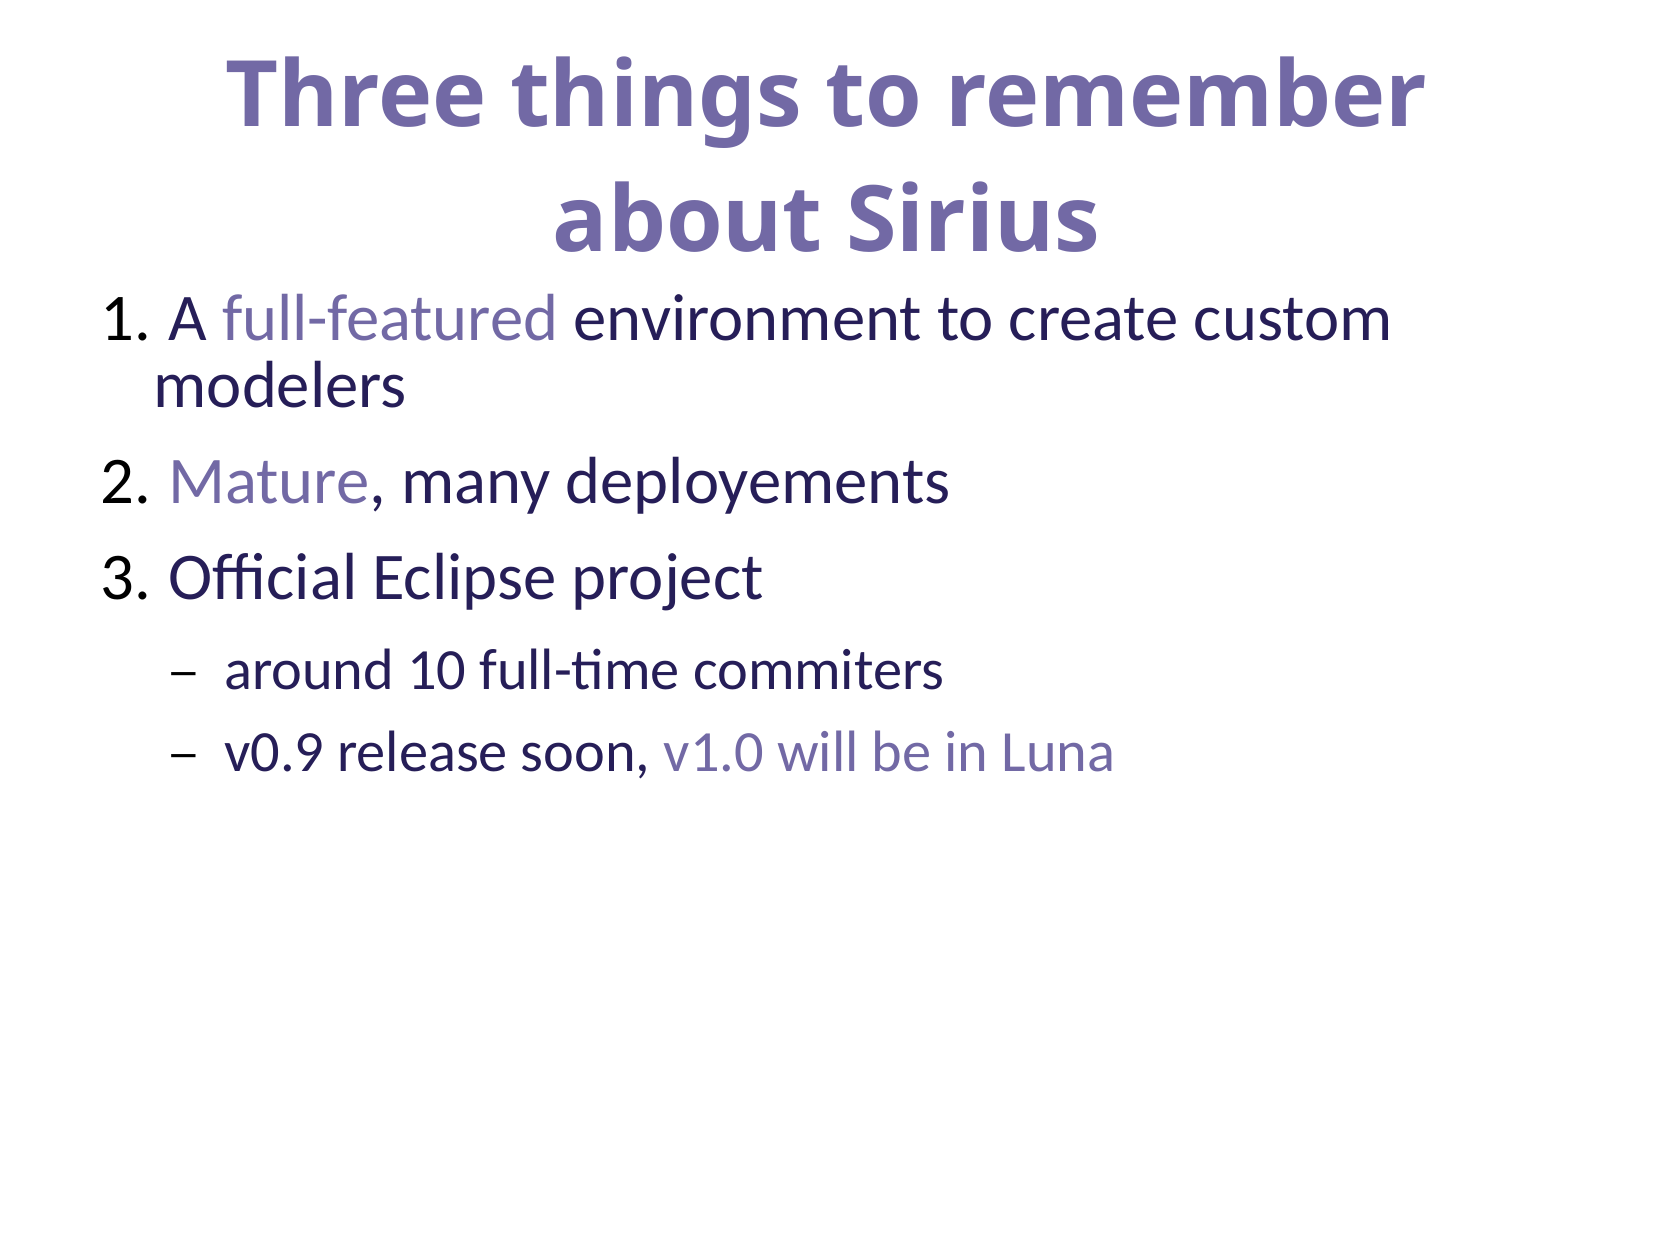

# Three things to remember about Sirius
 A full-featured environment to create custom modelers
 Mature, many deployements
 Official Eclipse project
around 10 full-time commiters
v0.9 release soon, v1.0 will be in Luna